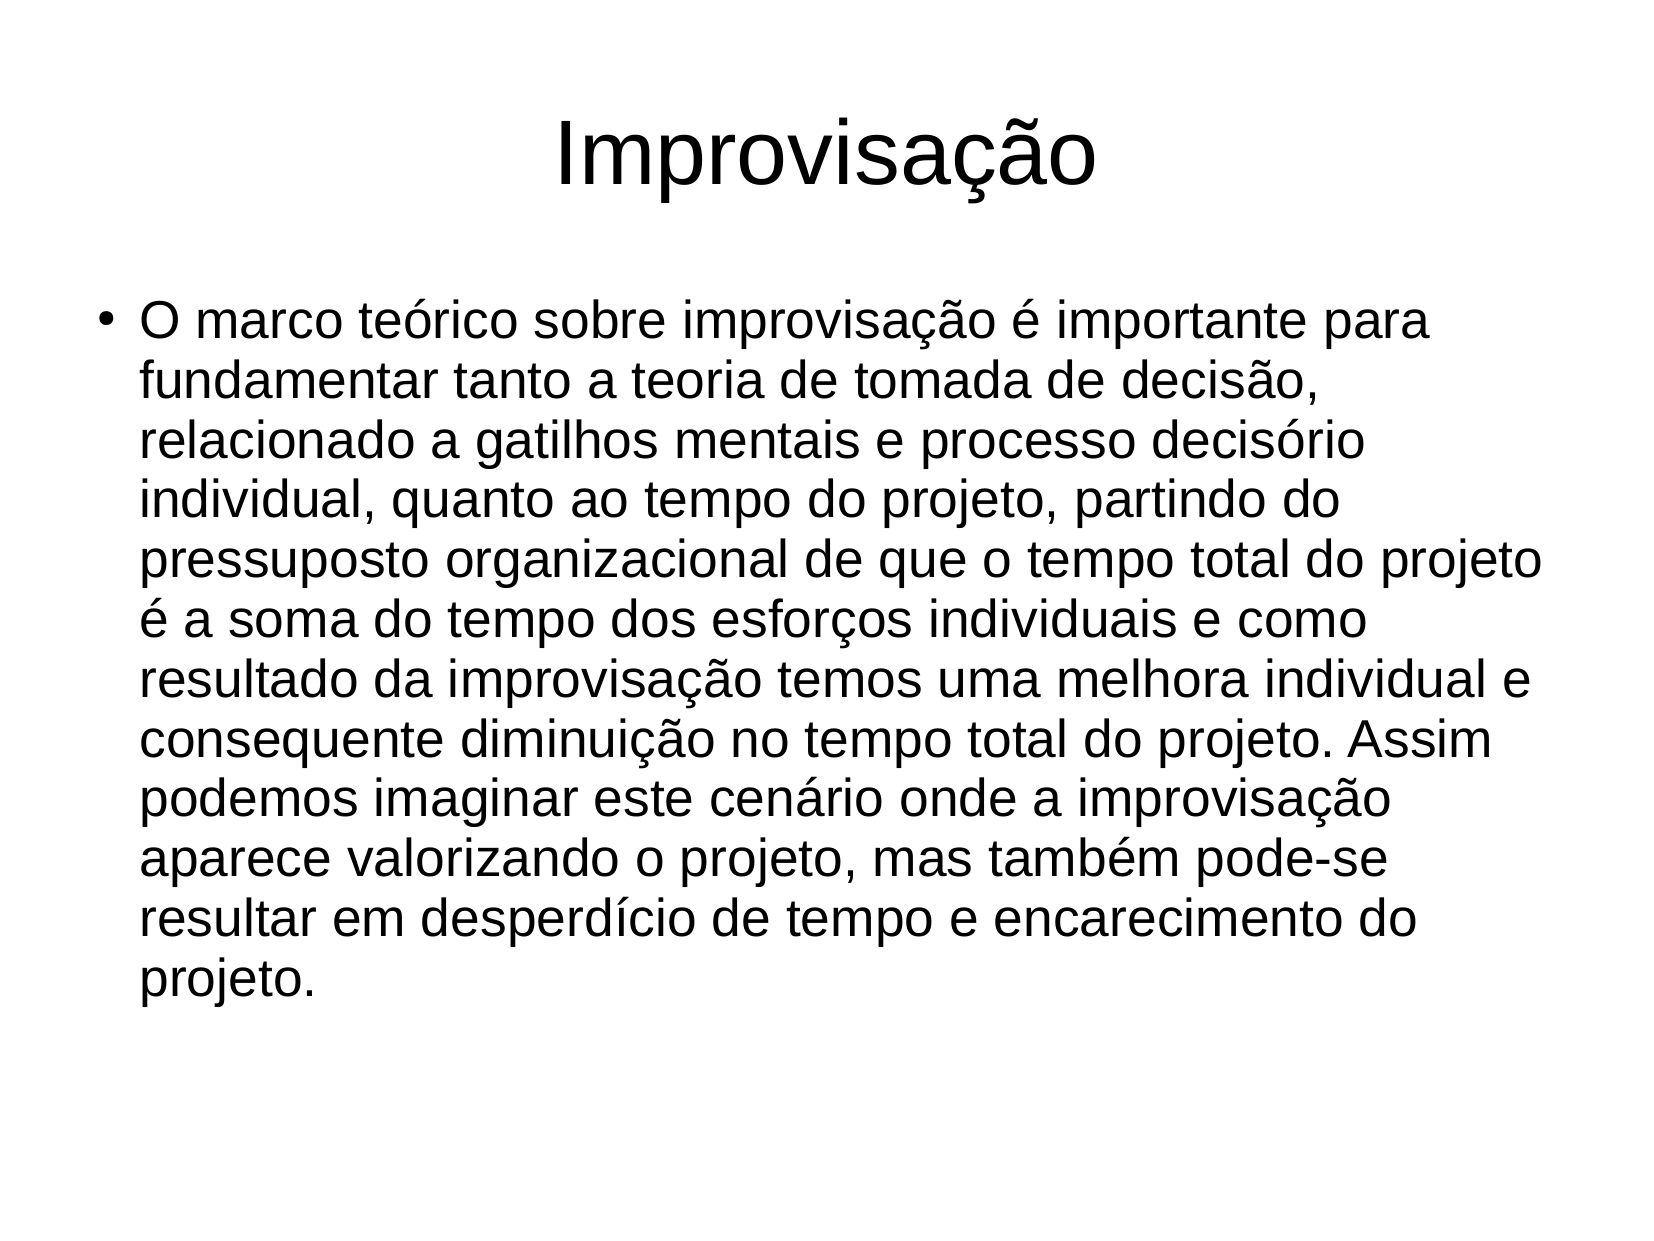

# Improvisação
O marco teórico sobre improvisação é importante para fundamentar tanto a teoria de tomada de decisão, relacionado a gatilhos mentais e processo decisório individual, quanto ao tempo do projeto, partindo do pressuposto organizacional de que o tempo total do projeto é a soma do tempo dos esforços individuais e como resultado da improvisação temos uma melhora individual e consequente diminuição no tempo total do projeto. Assim podemos imaginar este cenário onde a improvisação aparece valorizando o projeto, mas também pode-se resultar em desperdício de tempo e encarecimento do projeto.